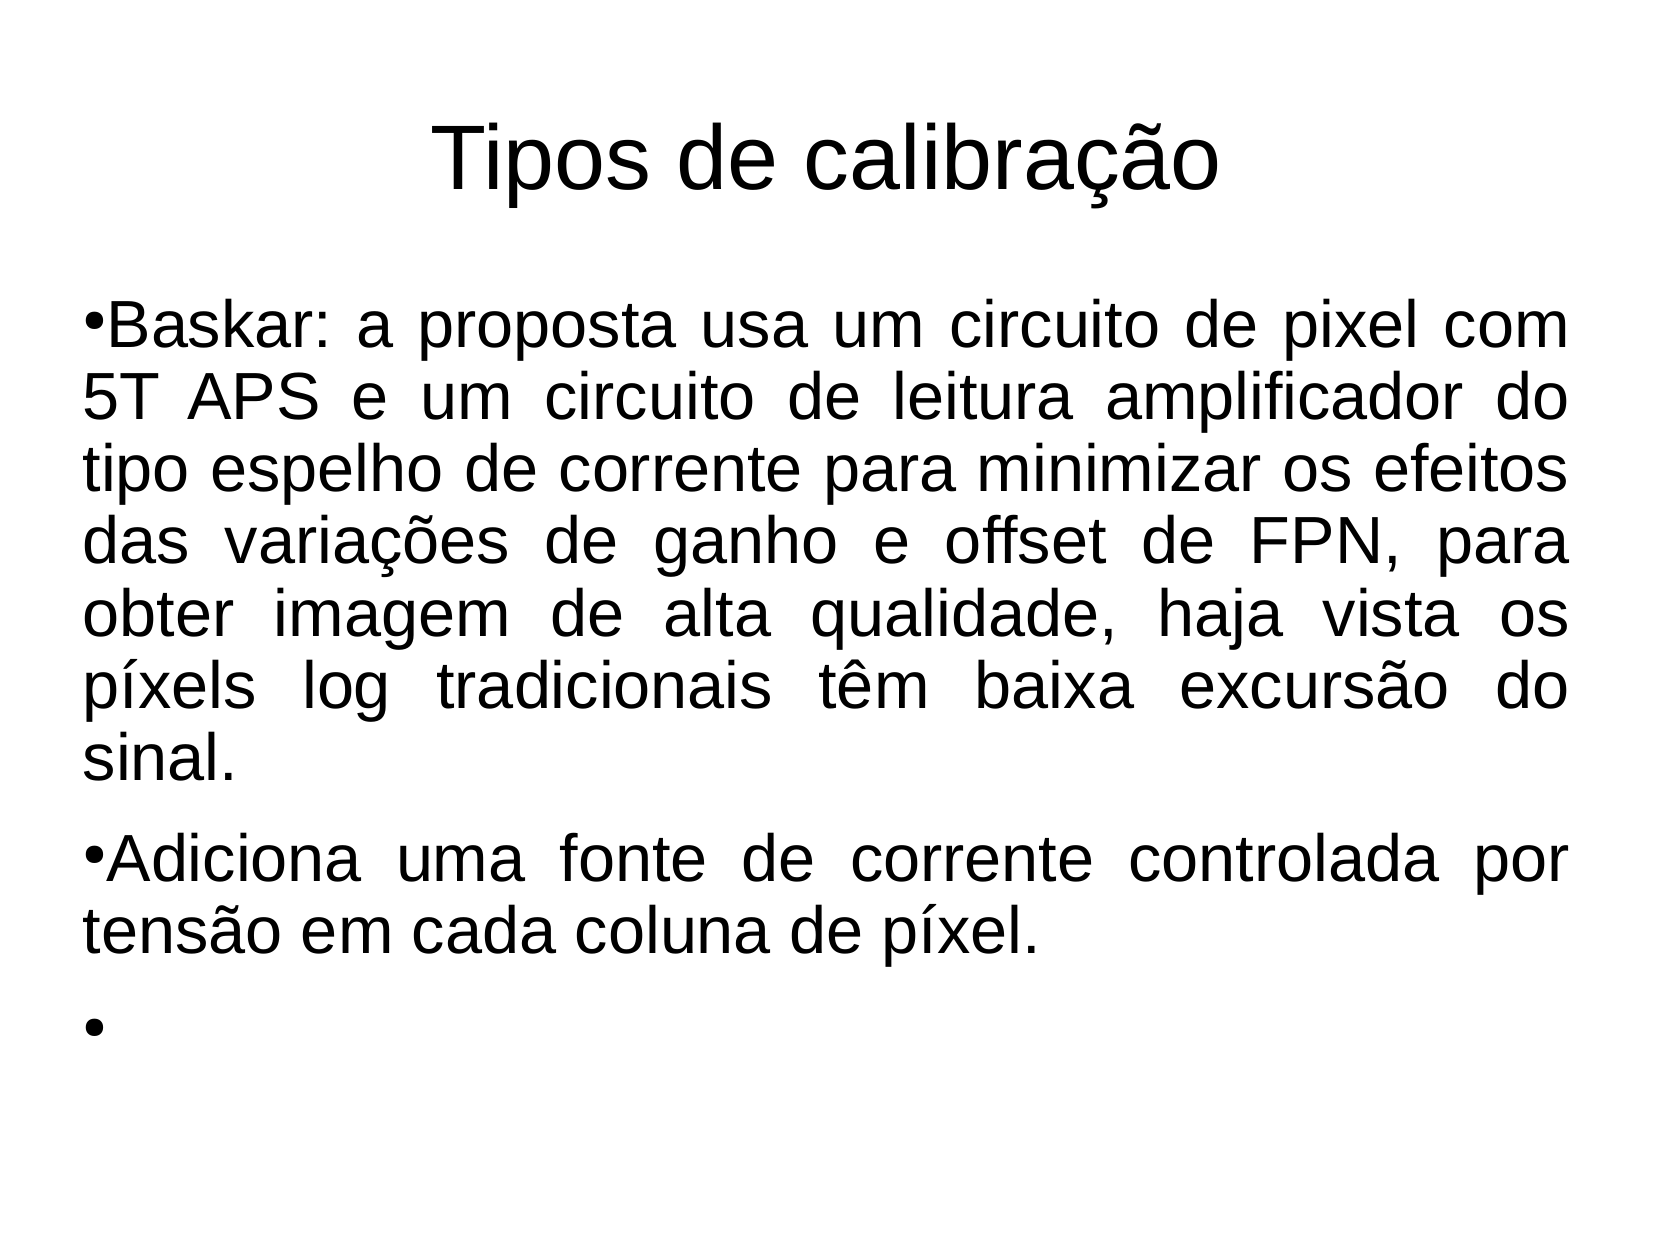

# Tipos de calibração
Baskar: a proposta usa um circuito de pixel com 5T APS e um circuito de leitura amplificador do tipo espelho de corrente para minimizar os efeitos das variações de ganho e offset de FPN, para obter imagem de alta qualidade, haja vista os píxels log tradicionais têm baixa excursão do sinal.
Adiciona uma fonte de corrente controlada por tensão em cada coluna de píxel.